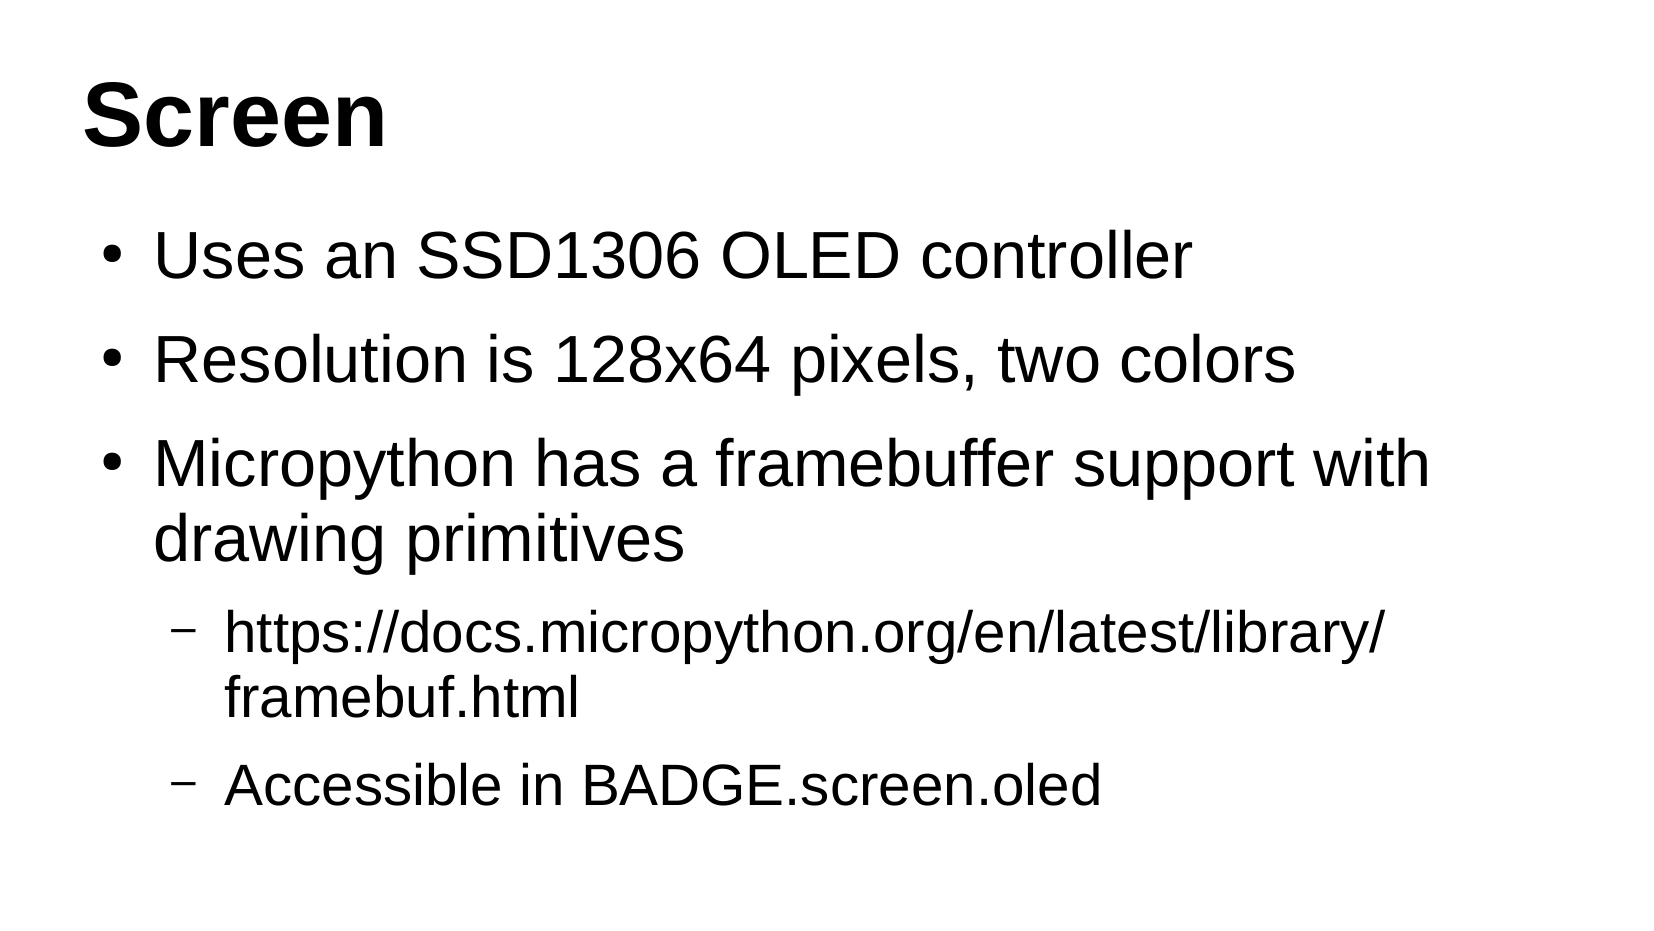

# Screen
Uses an SSD1306 OLED controller
Resolution is 128x64 pixels, two colors
Micropython has a framebuffer support with drawing primitives
https://docs.micropython.org/en/latest/library/framebuf.html
Accessible in BADGE.screen.oled